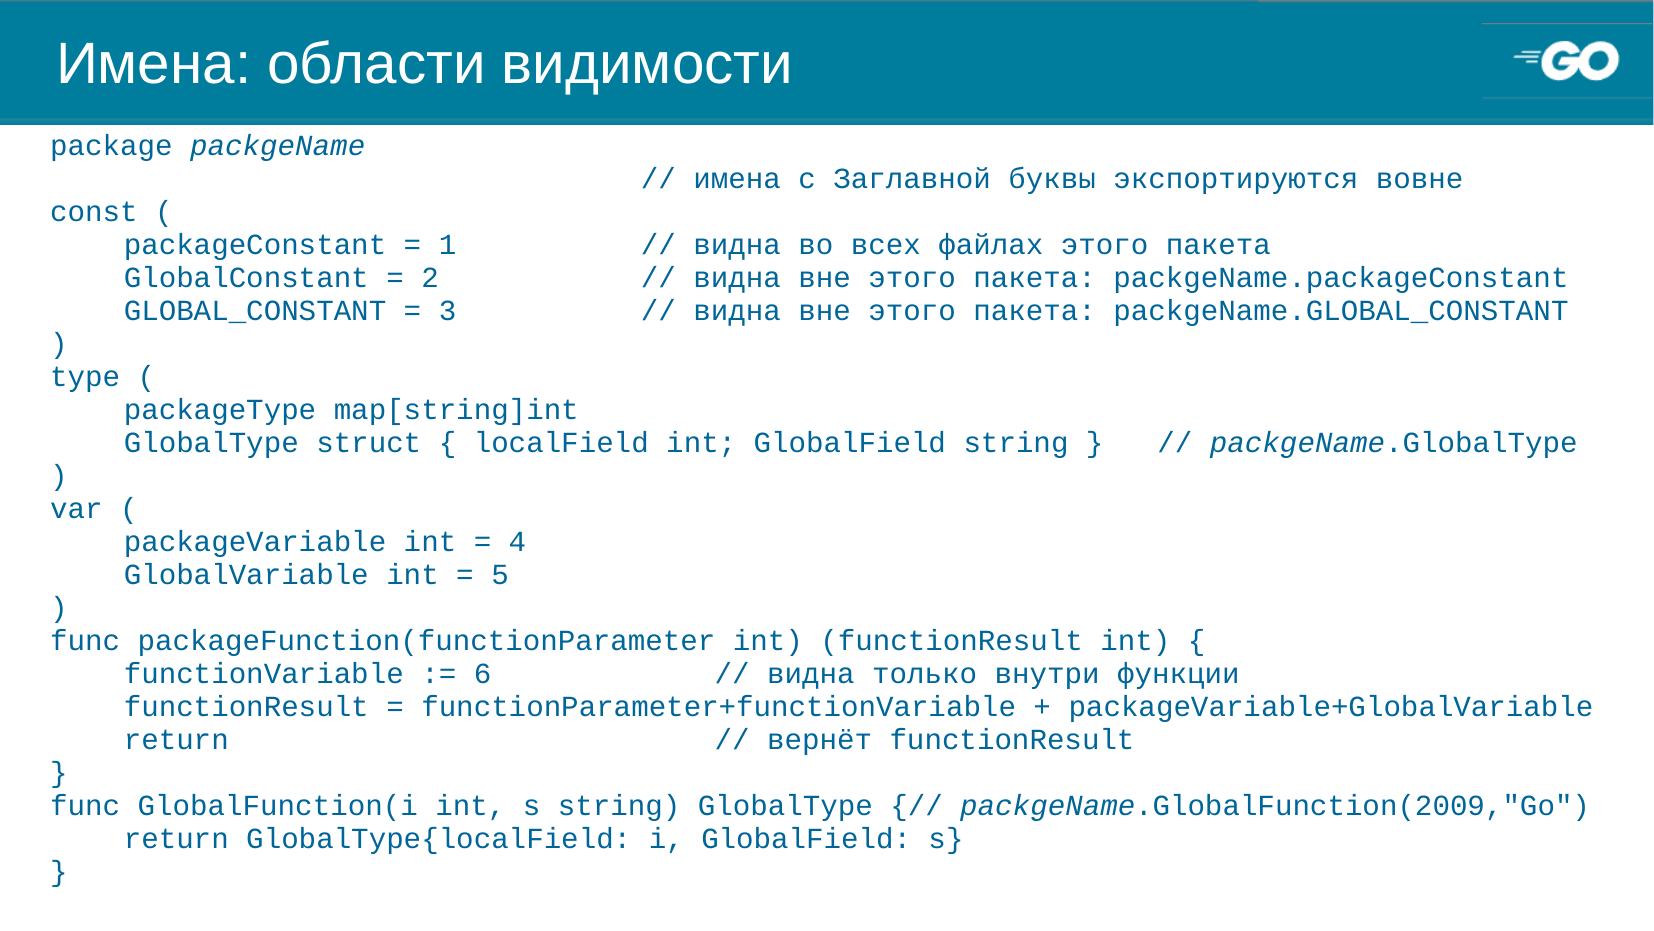

Имена: области видимости
package packgeName
								// имена с Заглавной буквы экспортируются вовне
const (
	packageConstant = 1			// видна во всех файлах этого пакета
	GlobalConstant = 2			// видна вне этого пакета: packgeName.packageConstant
	GLOBAL_CONSTANT = 3			// видна вне этого пакета: packgeName.GLOBAL_CONSTANT
)
type (
	packageType map[string]int
	GlobalType struct { localField int; GlobalField string }	// packgeName.GlobalType
)
var (
	packageVariable int = 4
	GlobalVariable int = 5
)
func packageFunction(functionParameter int) (functionResult int) {
	functionVariable := 6				// видна только внутри функции
	functionResult = functionParameter+functionVariable + packageVariable+GlobalVariable
	return							// вернёт functionResult
}
func GlobalFunction(i int, s string) GlobalType {// packgeName.GlobalFunction(2009,"Go")
	return GlobalType{localField: i, GlobalField: s}
}